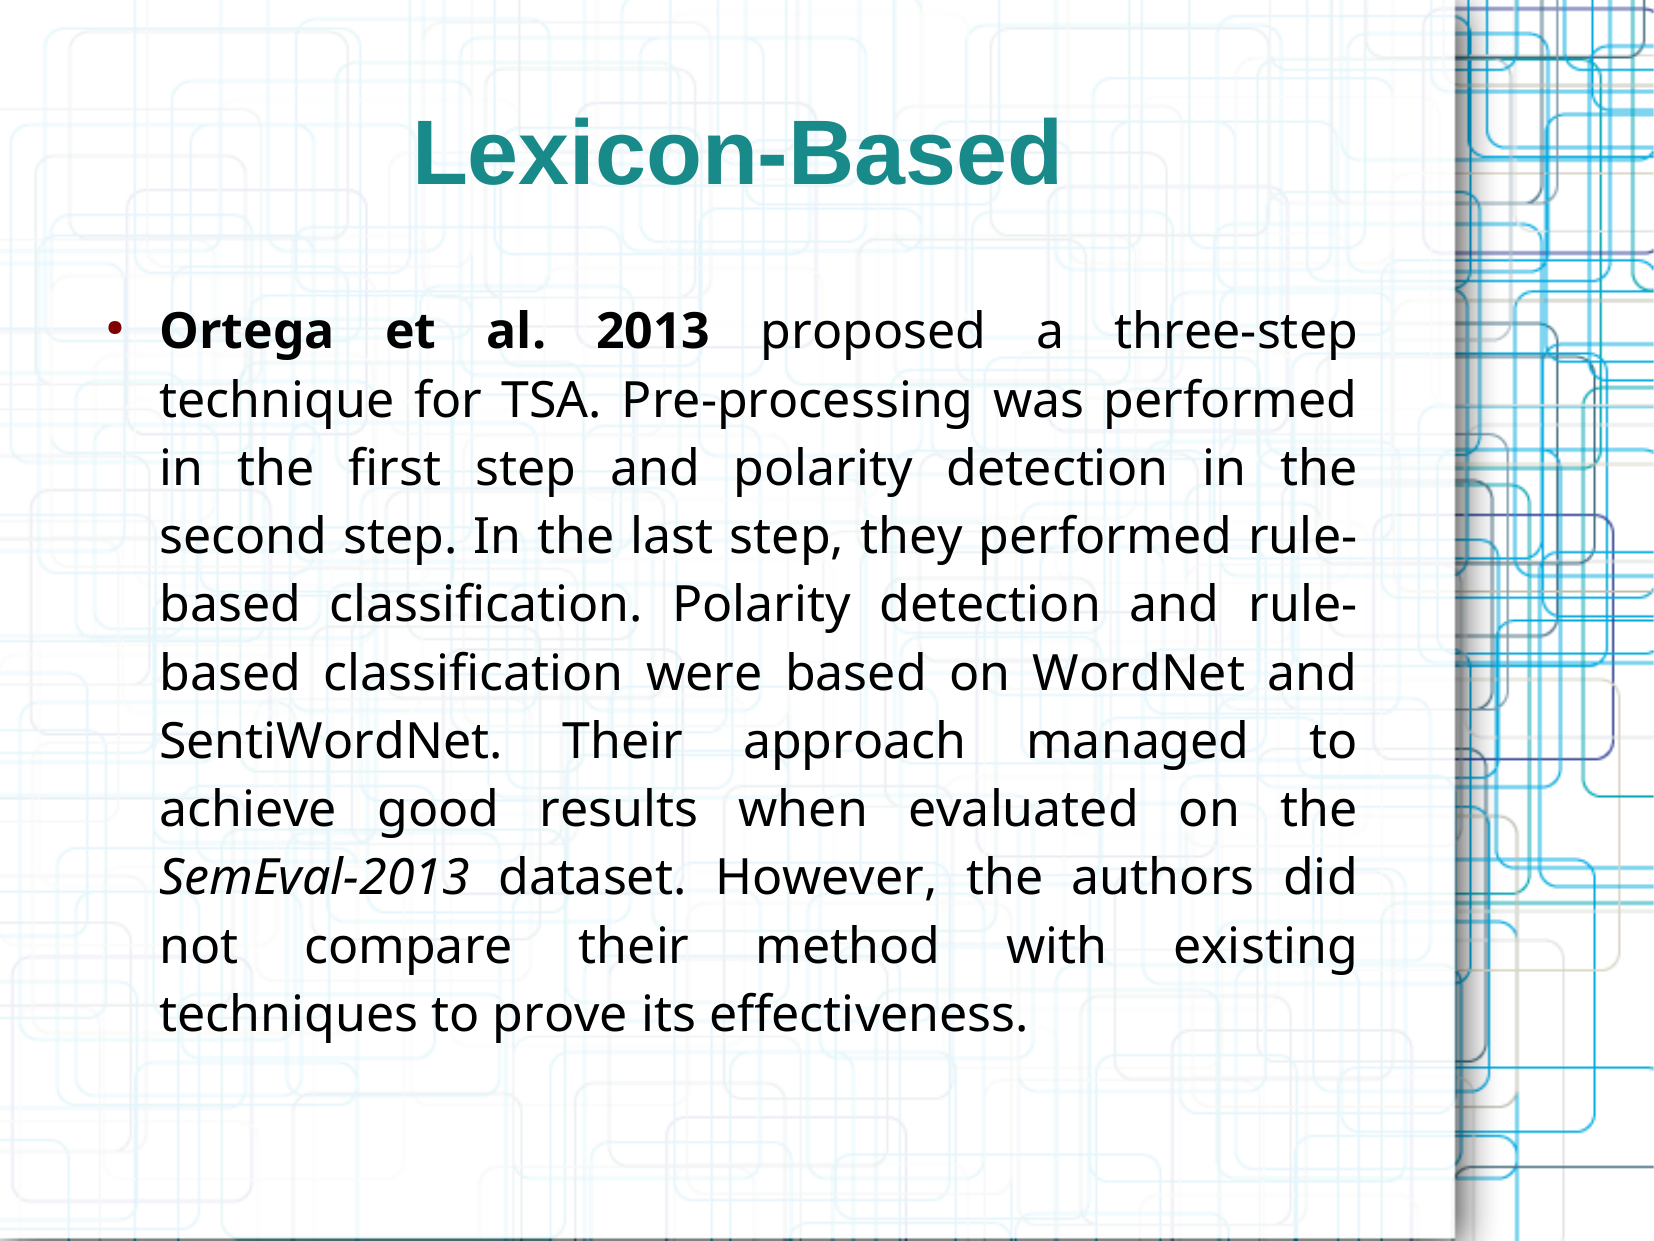

# Lexicon-Based
Ortega et al. 2013 proposed a three-step technique for TSA. Pre-processing was performed in the first step and polarity detection in the second step. In the last step, they performed rule-based classification. Polarity detection and rule-based classification were based on WordNet and SentiWordNet. Their approach managed to achieve good results when evaluated on the SemEval-2013 dataset. However, the authors did not compare their method with existing techniques to prove its effectiveness.